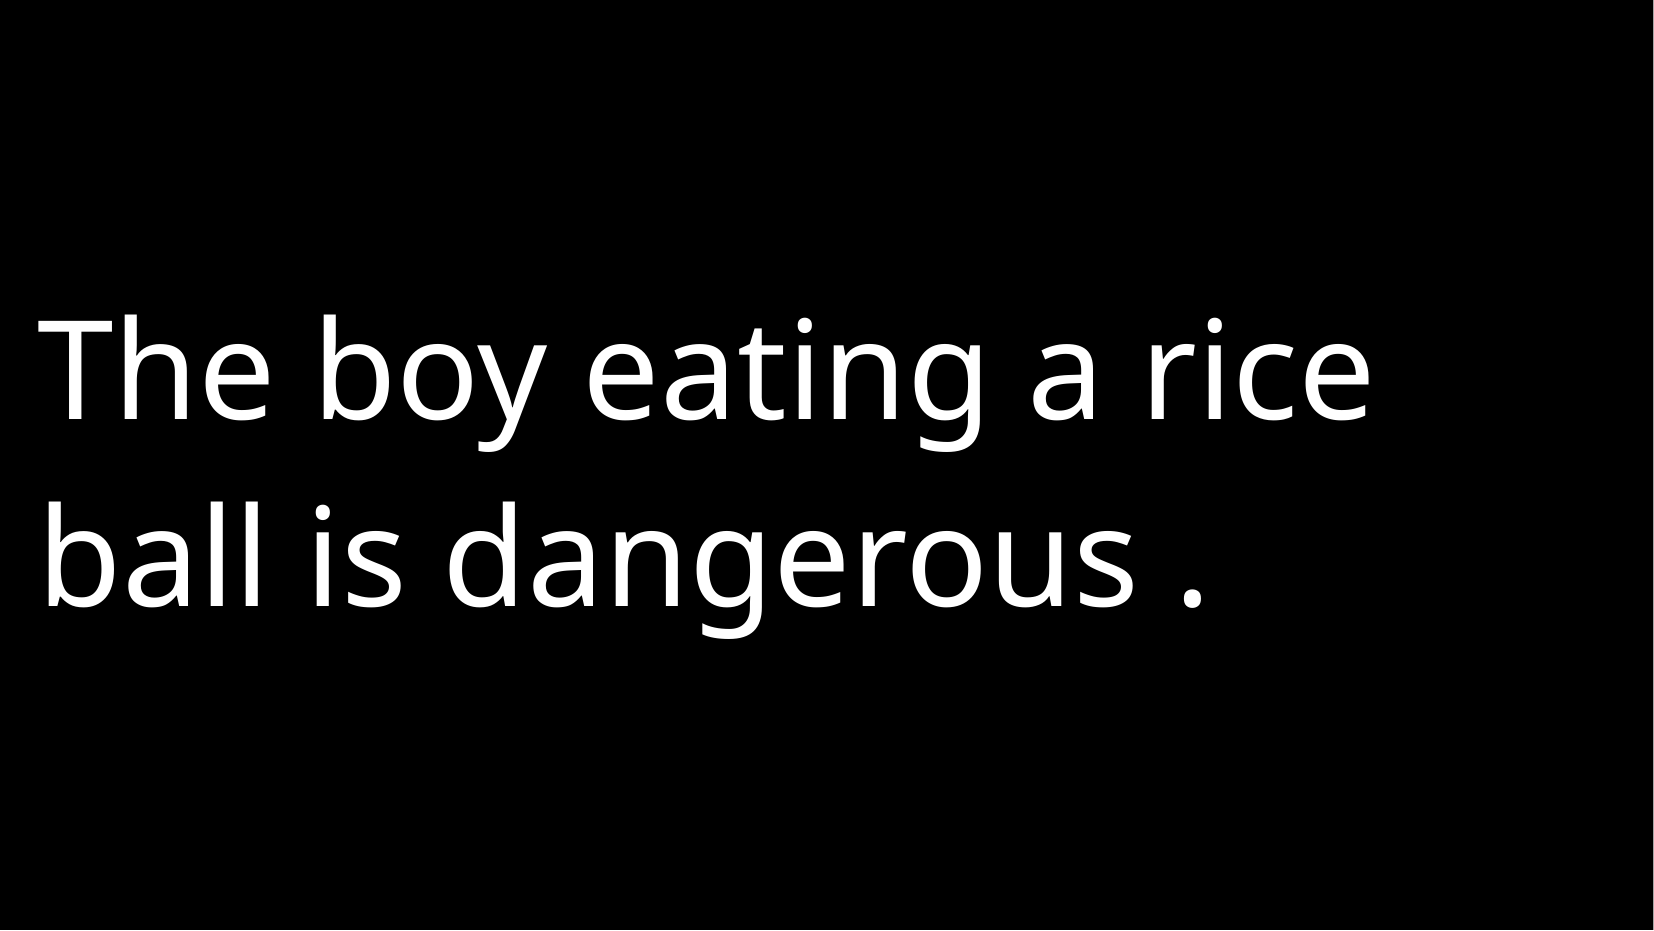

# The boy eating a rice ball is dangerous .